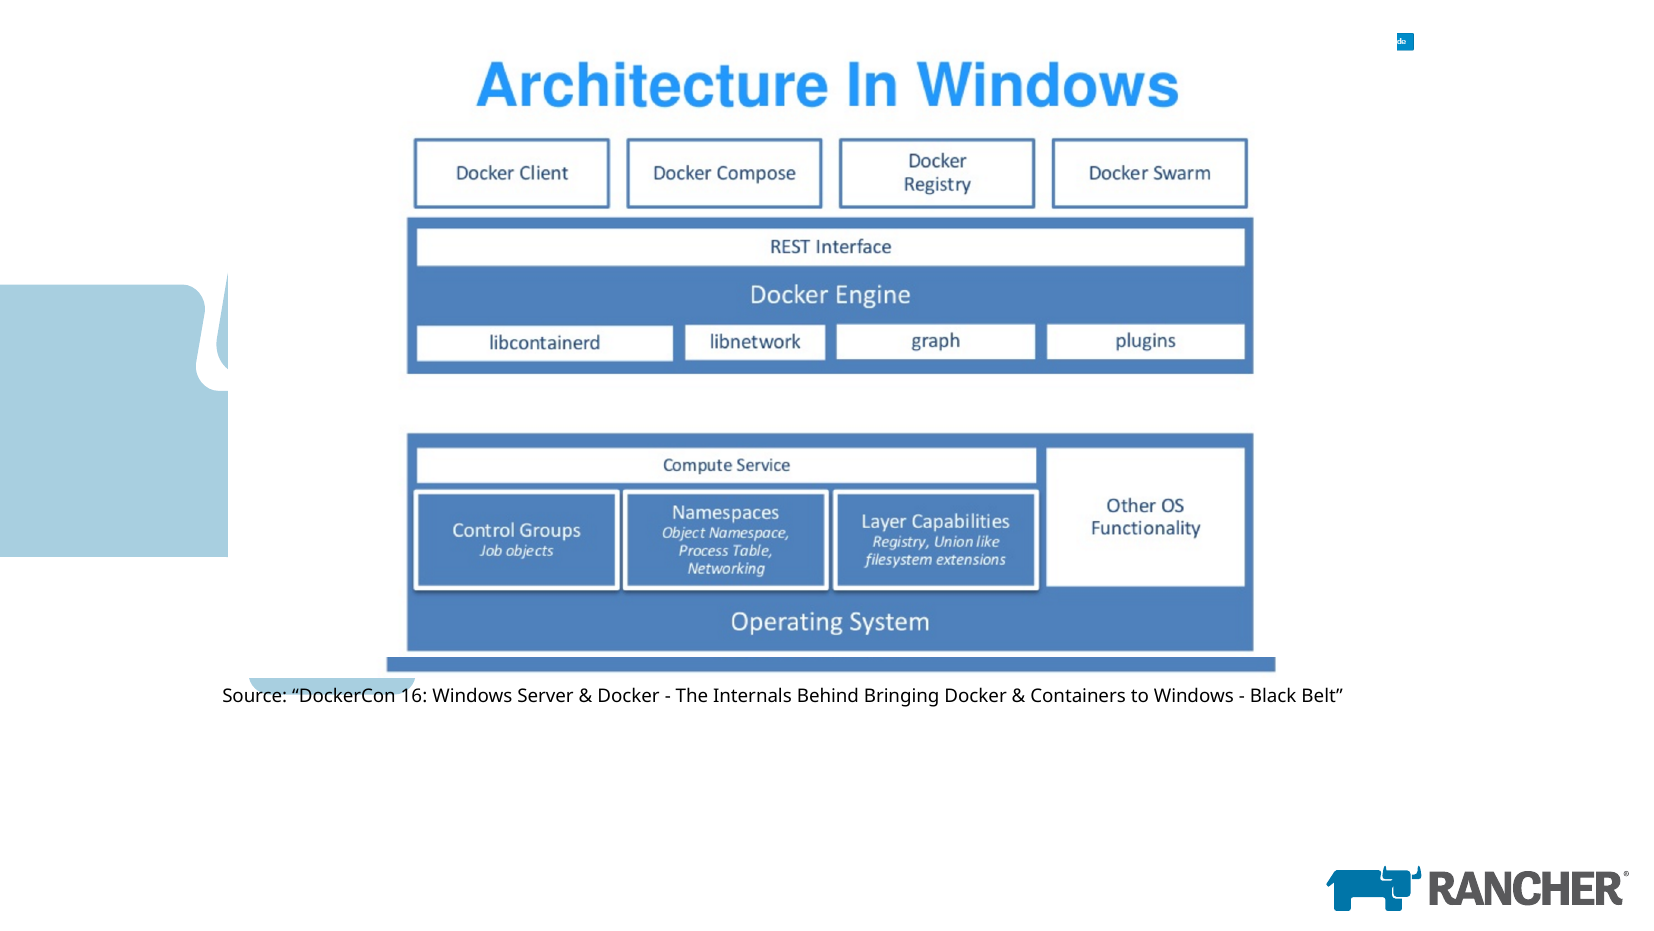

Source: “DockerCon 16: Windows Server & Docker - The Internals Behind Bringing Docker & Containers to Windows - Black Belt”